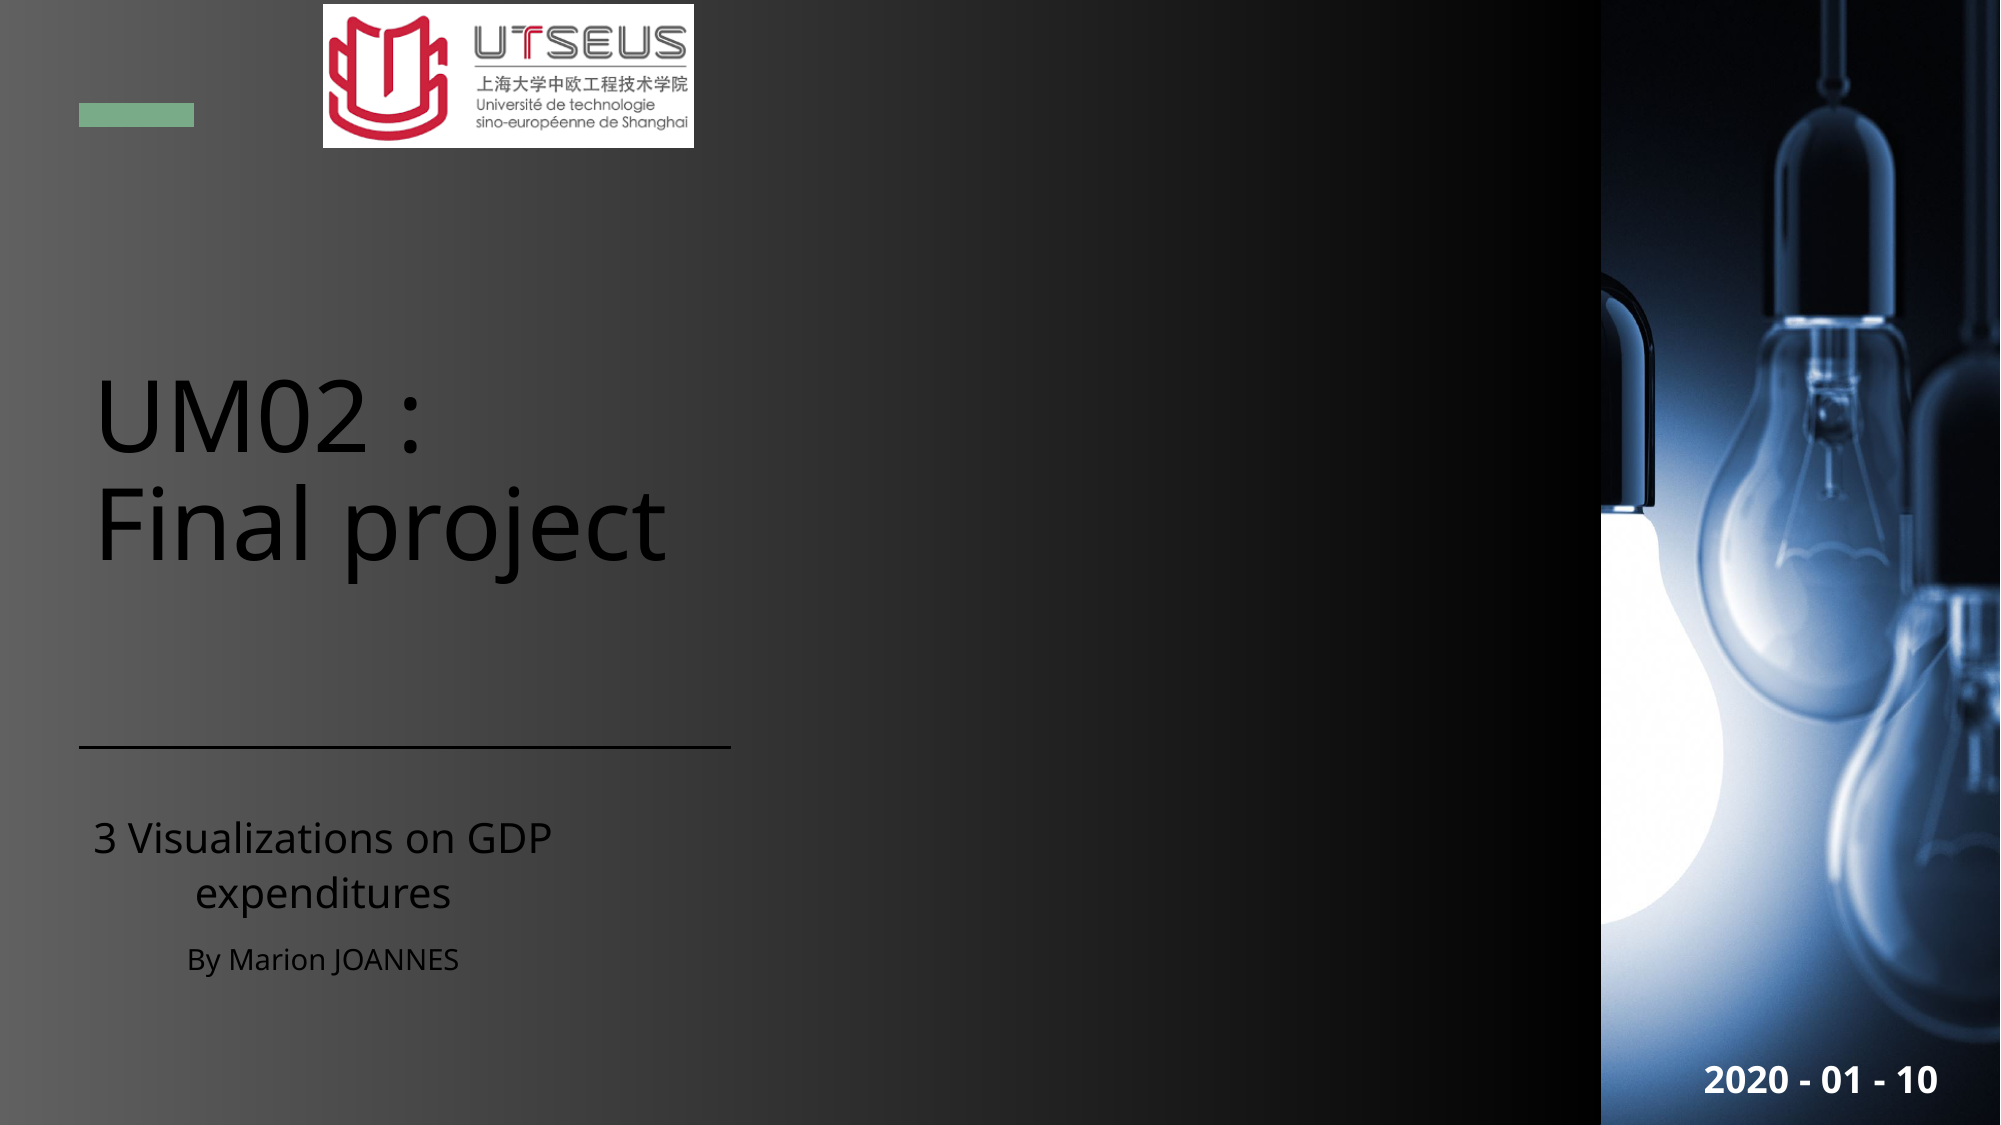

# UM02 : Final project
3 Visualizations on GDP expenditures
By Marion JOANNES
2020 - 01 - 10